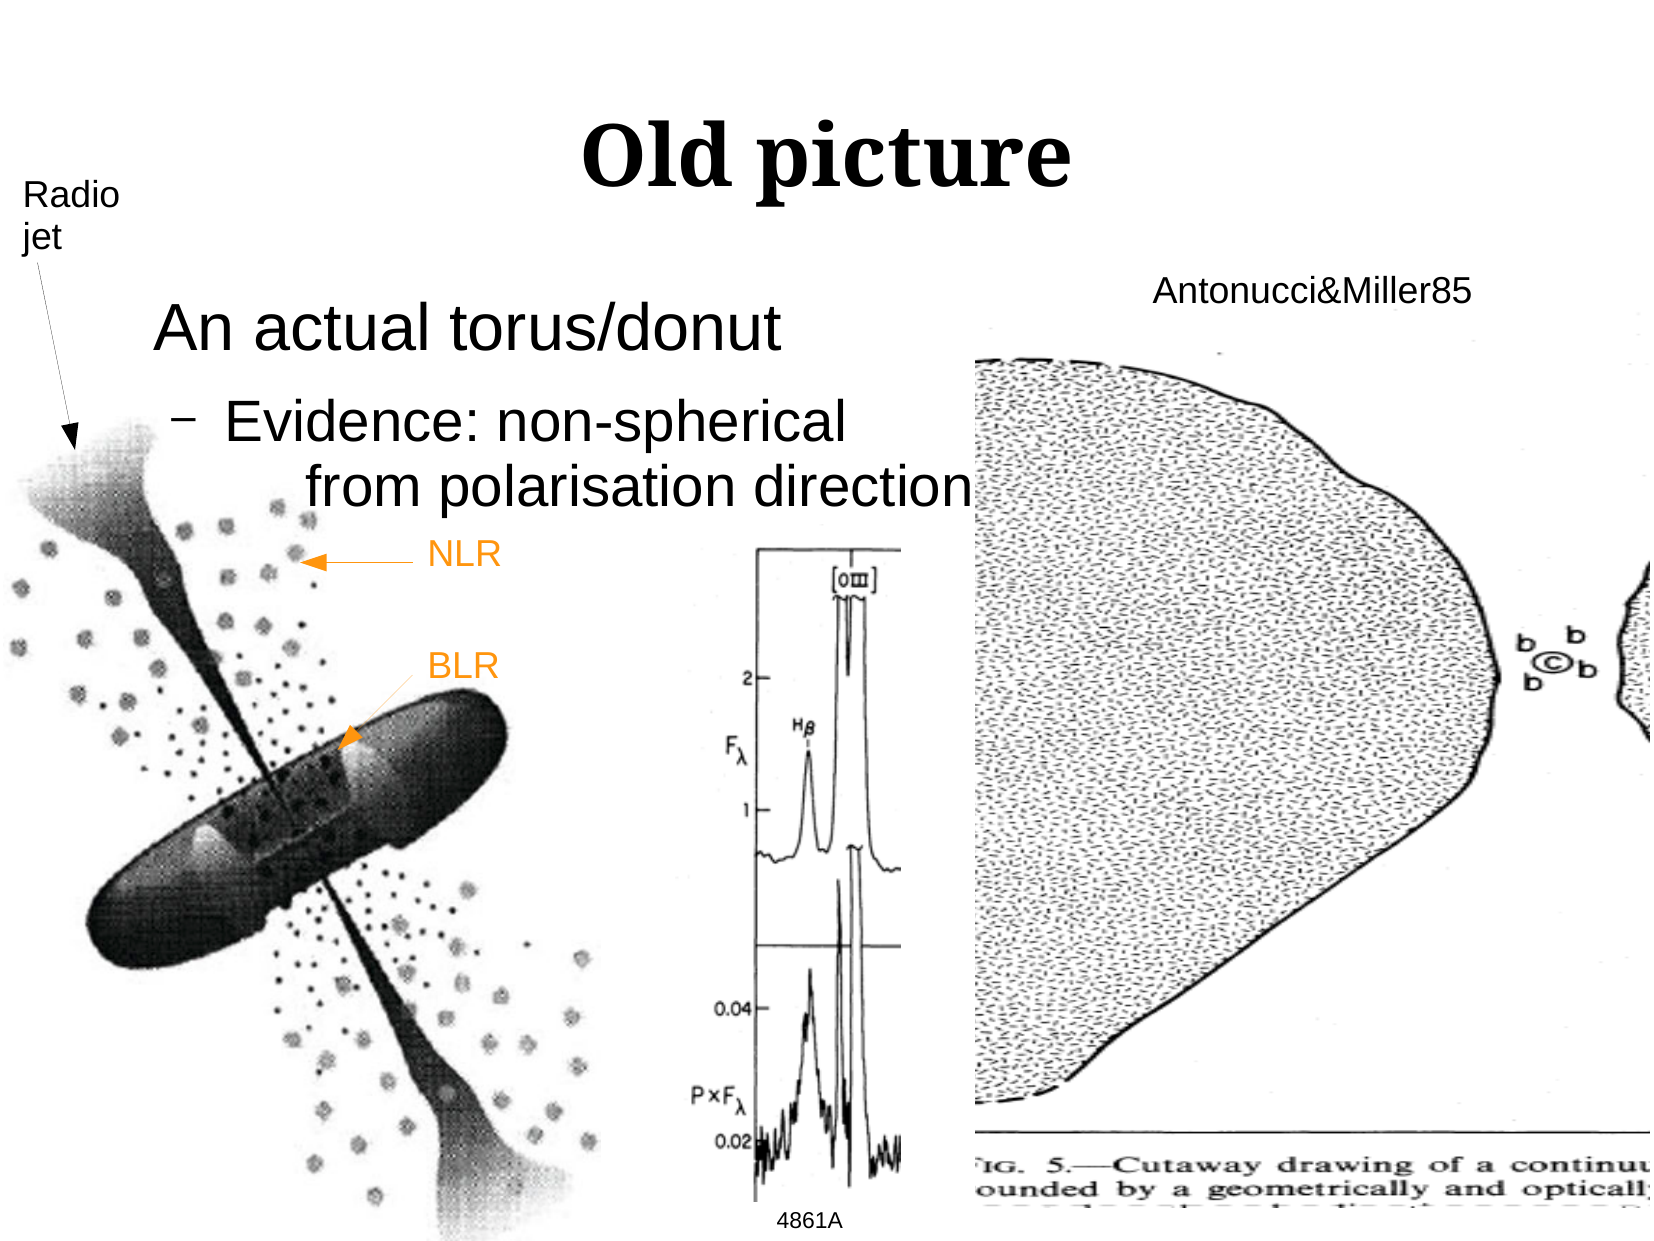

# Old picture
Radio jet
Antonucci&Miller85
An actual torus/donut
Evidence: non-spherical
 from polarisation direction
NLR
BLR
4861A